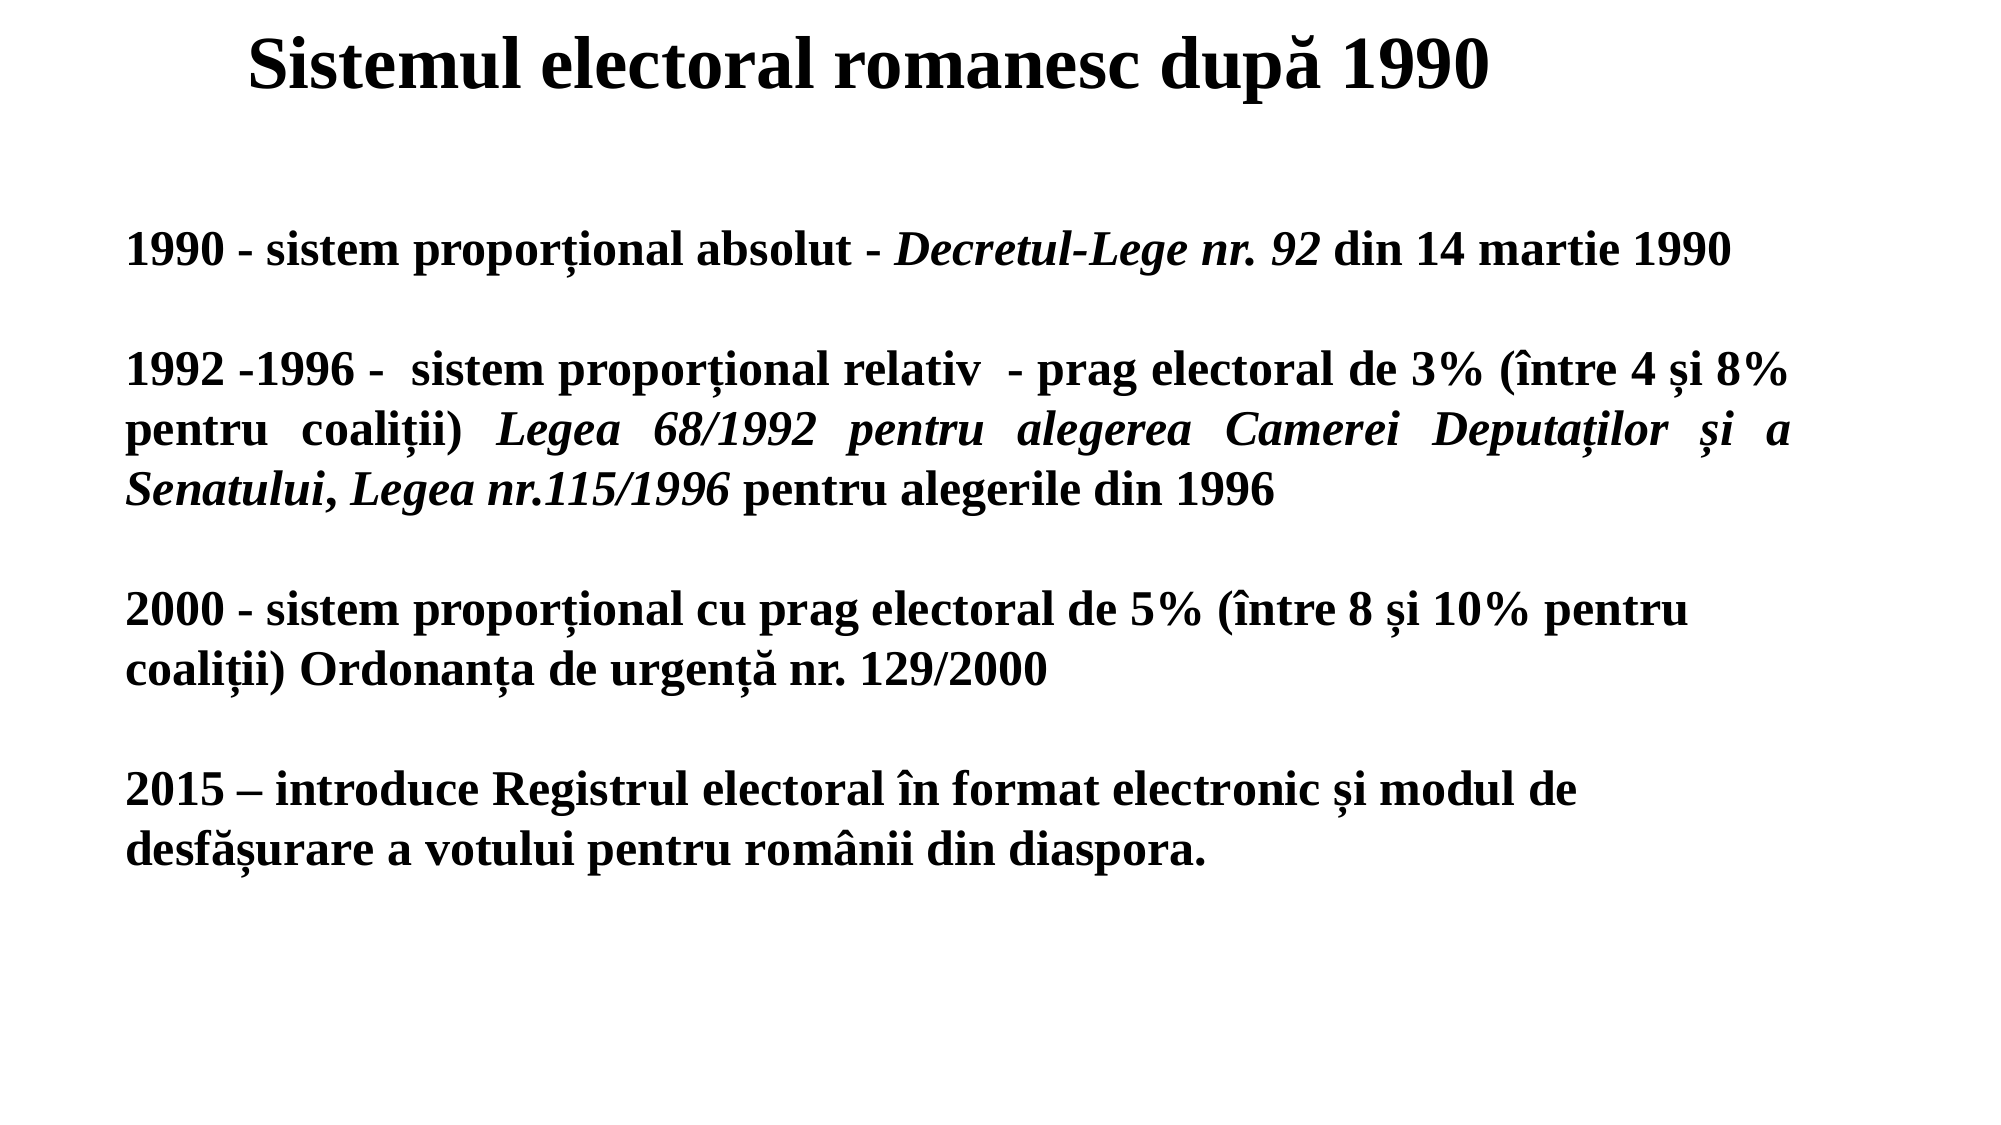

# Sistemul electoral romanesc după 1990
1990 - sistem proporțional absolut - Decretul-Lege nr. 92 din 14 martie 1990
1992 -1996 - sistem proporțional relativ - prag electoral de 3% (între 4 și 8% pentru coaliții) Legea 68/1992 pentru alegerea Camerei Deputaților și a Senatului, Legea nr.115/1996 pentru alegerile din 1996
2000 - sistem proporțional cu prag electoral de 5% (între 8 și 10% pentru coaliții) Ordonanța de urgență nr. 129/2000
2015 – introduce Registrul electoral în format electronic și modul de desfășurare a votului pentru românii din diaspora.